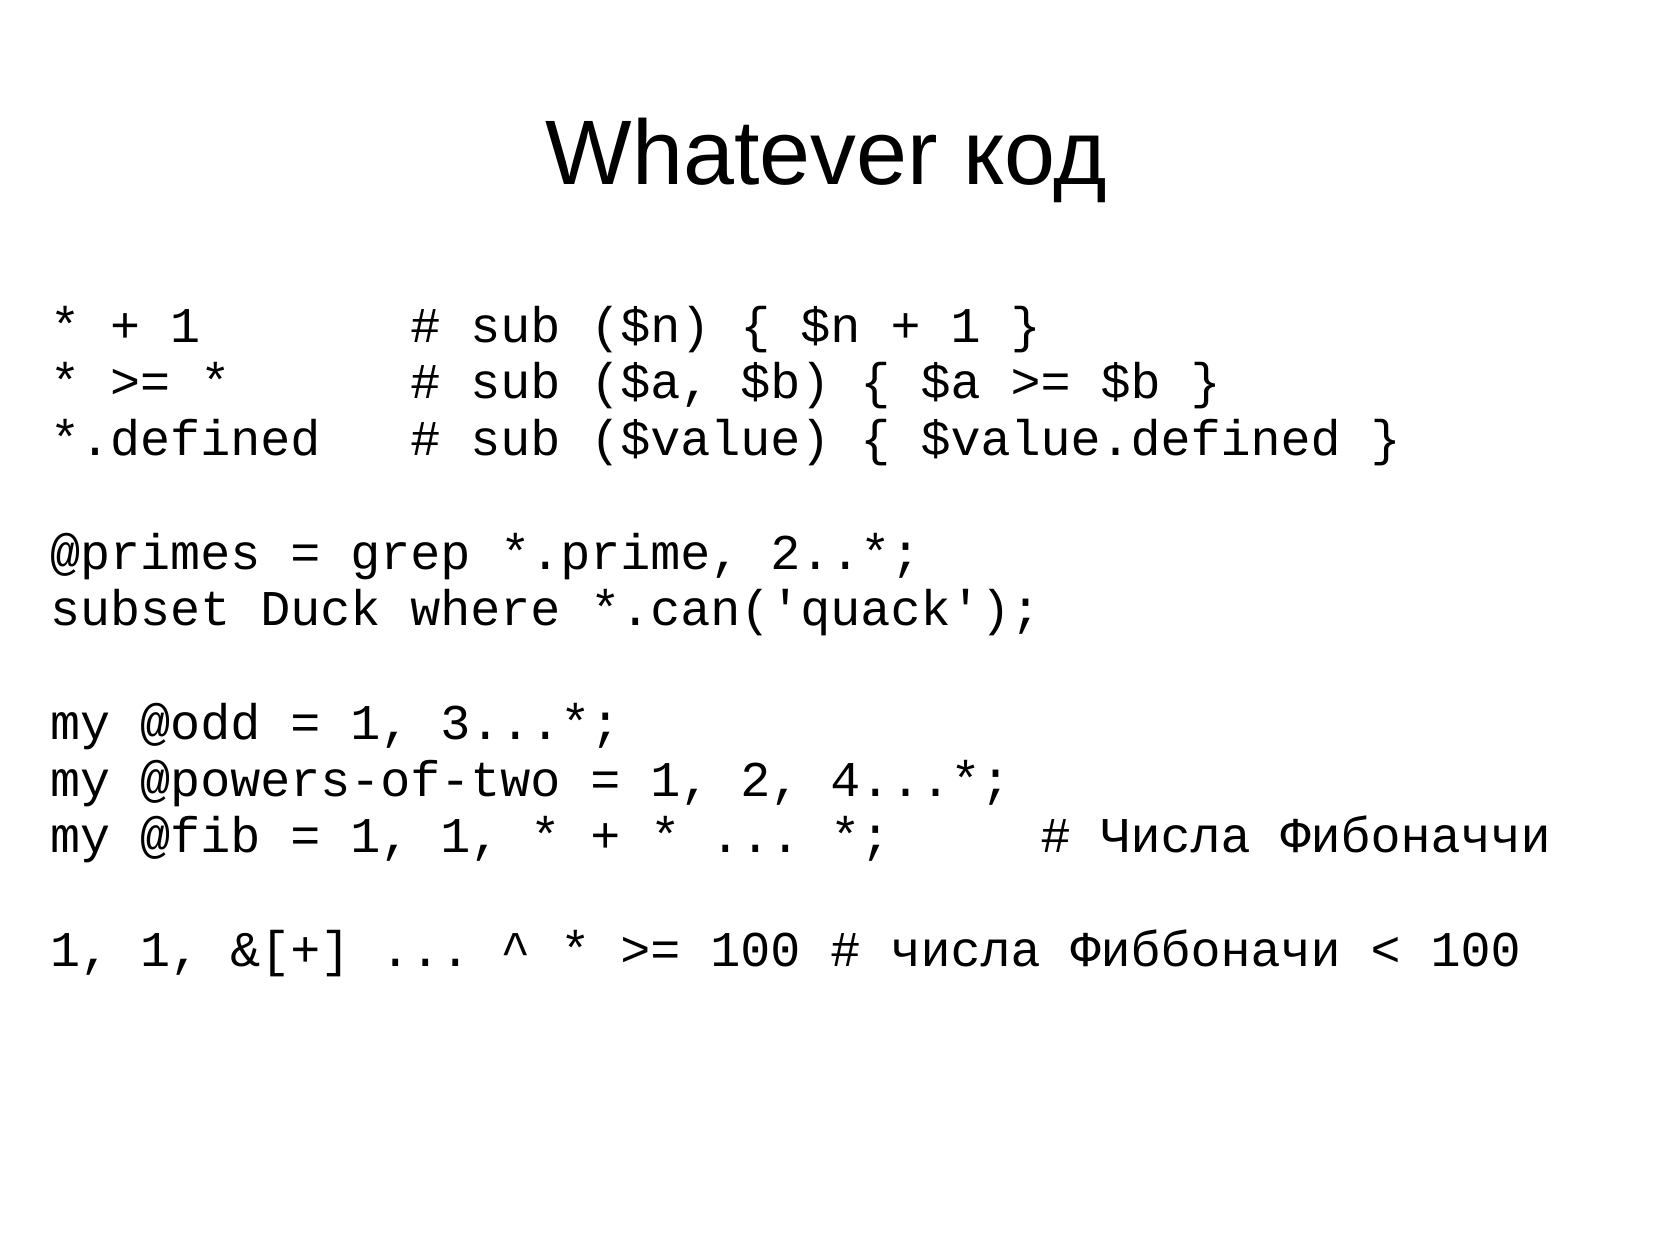

# Whatever код
* + 1 # sub ($n) { $n + 1 }
* >= * # sub ($a, $b) { $a >= $b }
*.defined # sub ($value) { $value.defined }
@primes = grep *.prime, 2..*;
subset Duck where *.can('quack');
my @odd = 1, 3...*;
my @powers-of-two = 1, 2, 4...*;
my @fib = 1, 1, * + * ... *; # Числа Фибоначчи
1, 1, &[+] ... ^ * >= 100 # числа Фиббоначи < 100